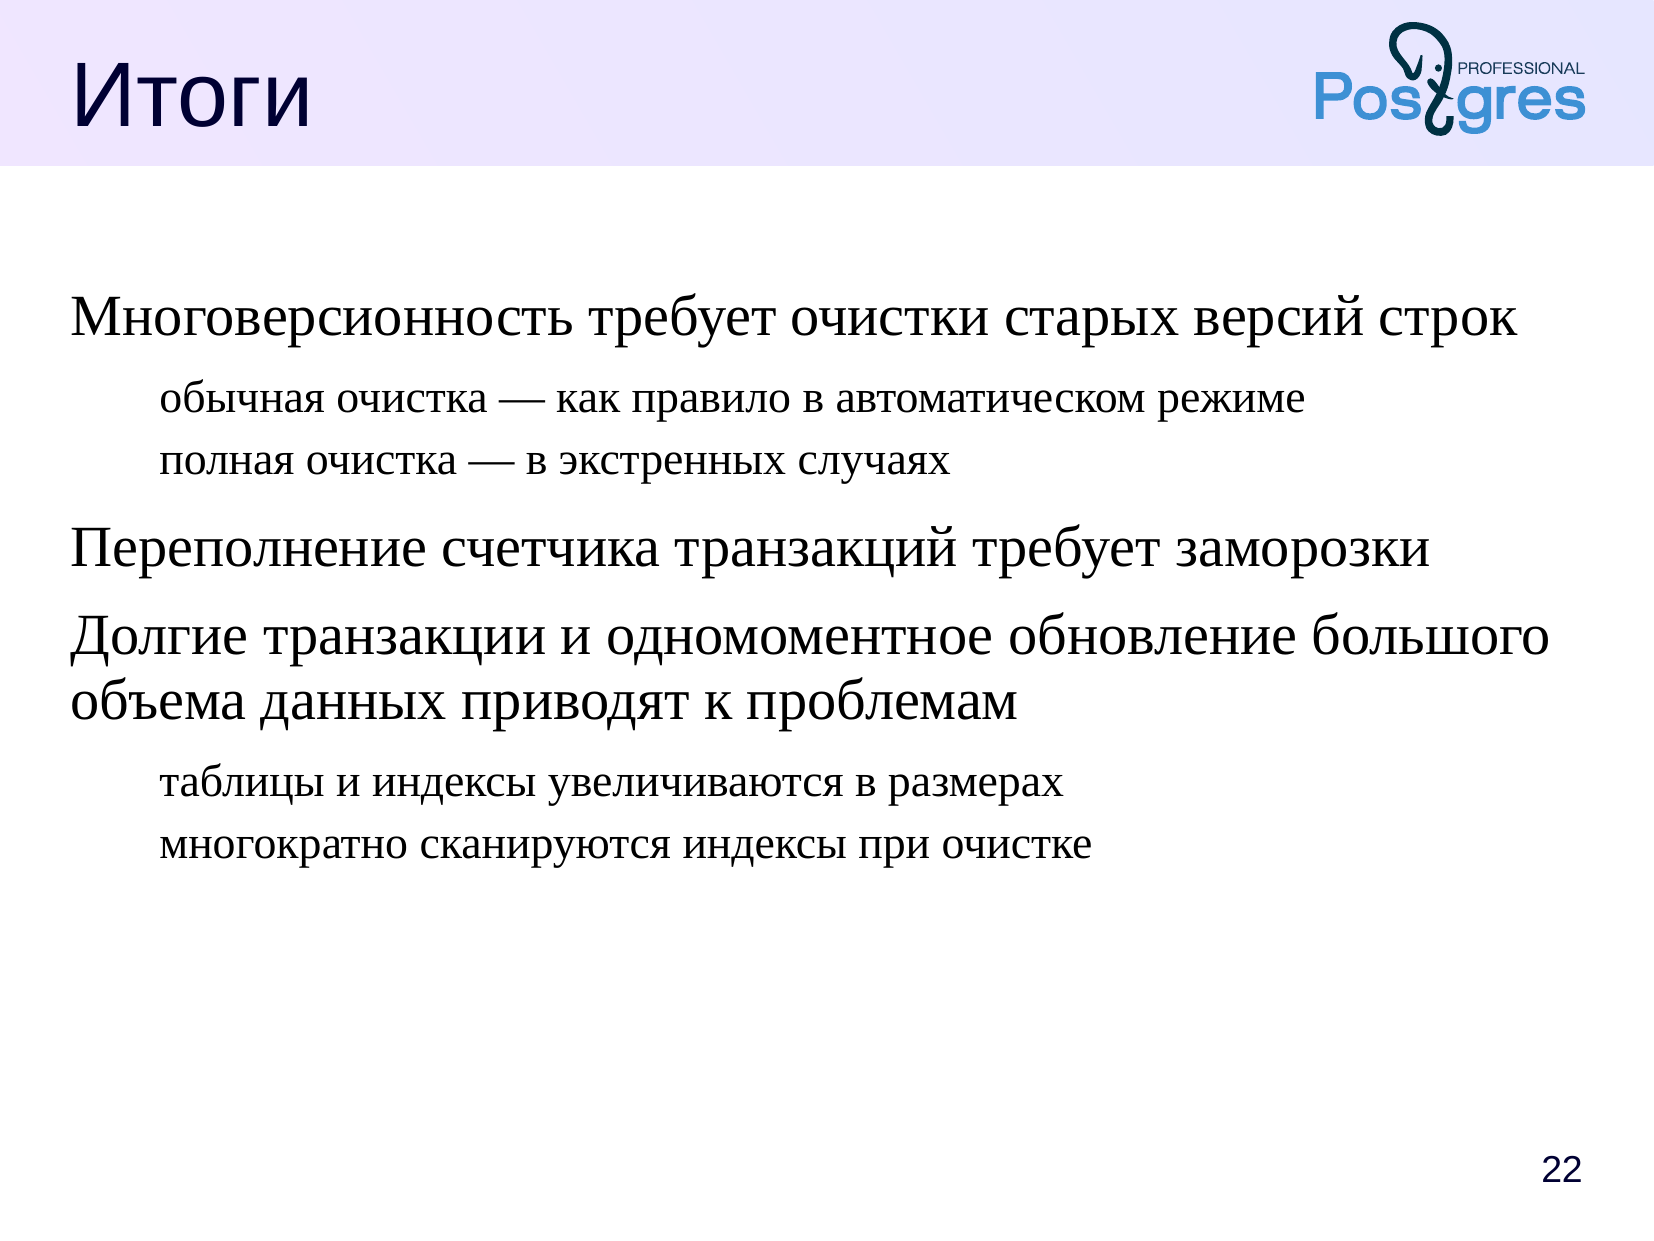

# Итоги
Многоверсионность требует очистки старых версий строк
обычная очистка — как правило в автоматическом режиме
полная очистка — в экстренных случаях
Переполнение счетчика транзакций требует заморозки
Долгие транзакции и одномоментное обновление большого объема данных приводят к проблемам
таблицы и индексы увеличиваются в размерах
многократно сканируются индексы при очистке